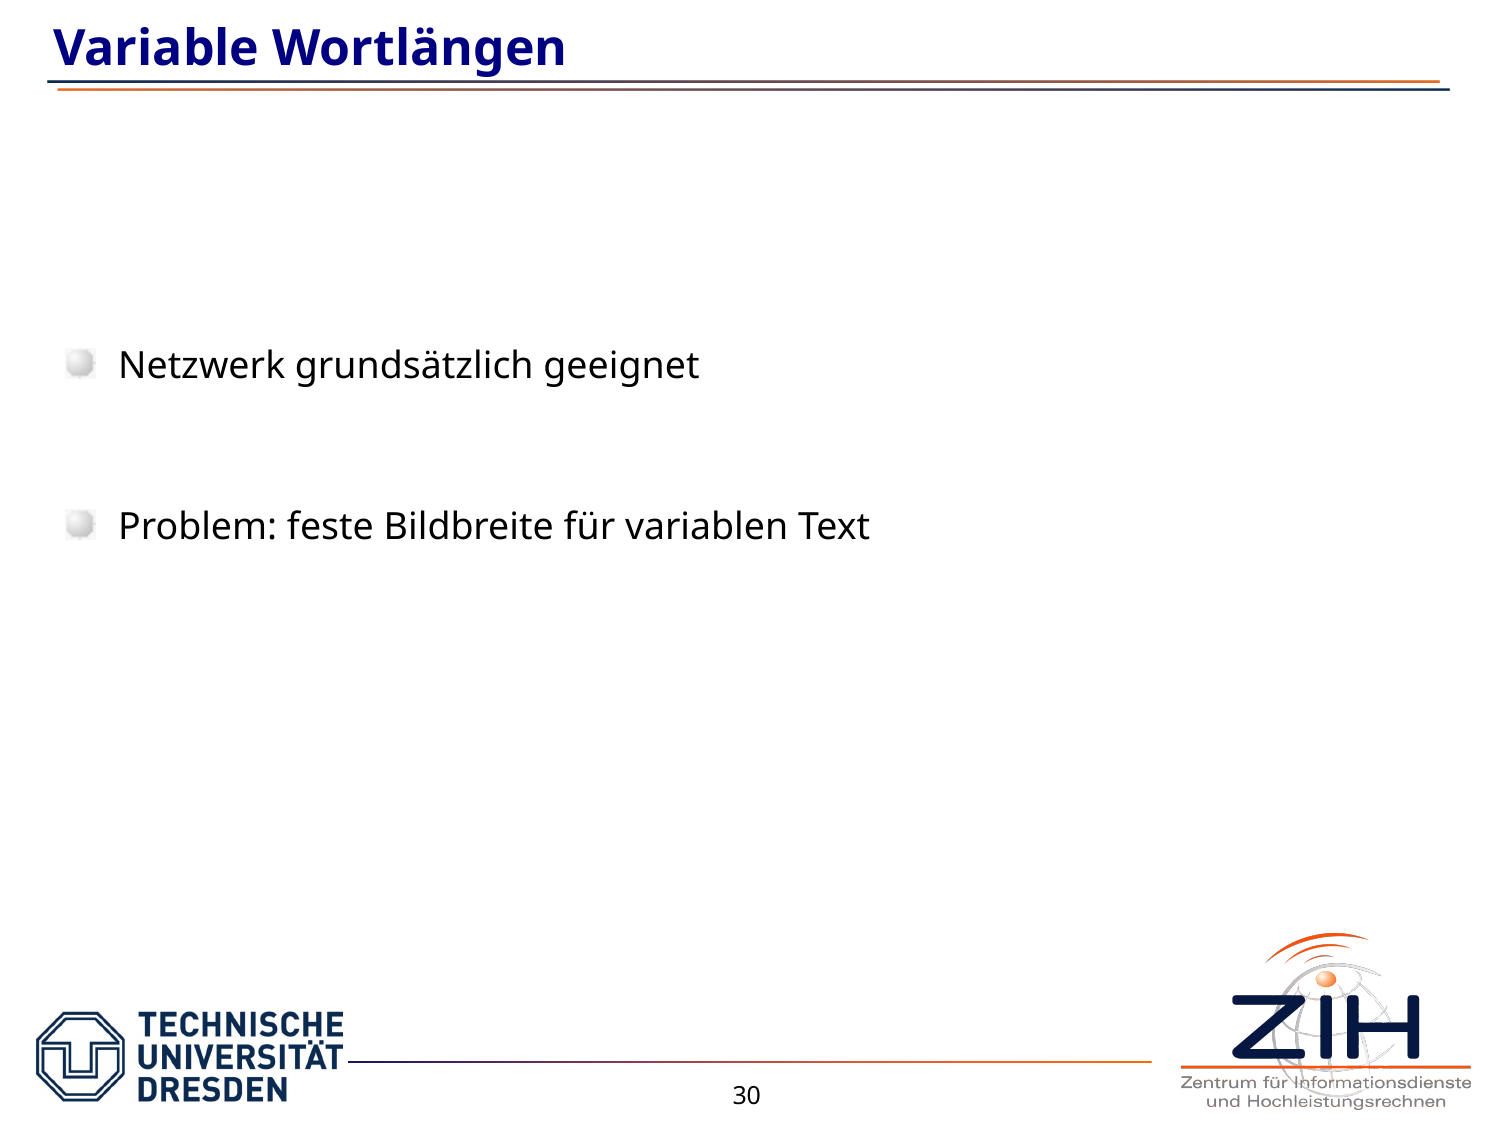

# Variable Wortlängen
Netzwerk grundsätzlich geeignet
Problem: feste Bildbreite für variablen Text
30